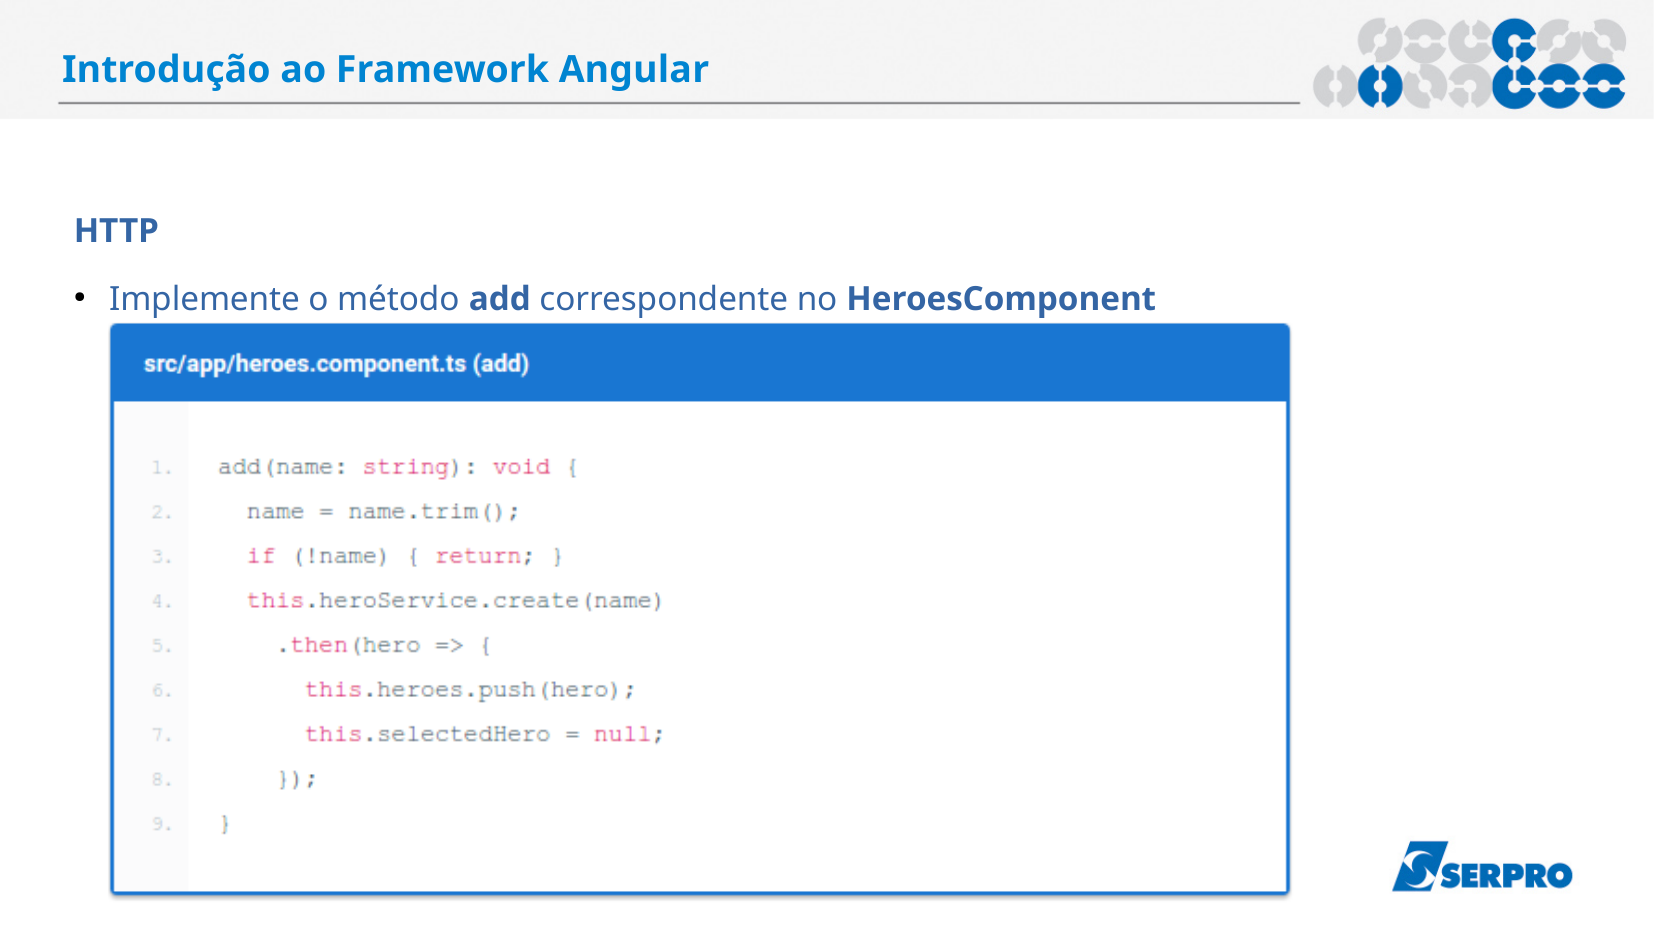

Introdução ao Framework Angular
HTTP
Implemente o método add correspondente no HeroesComponent